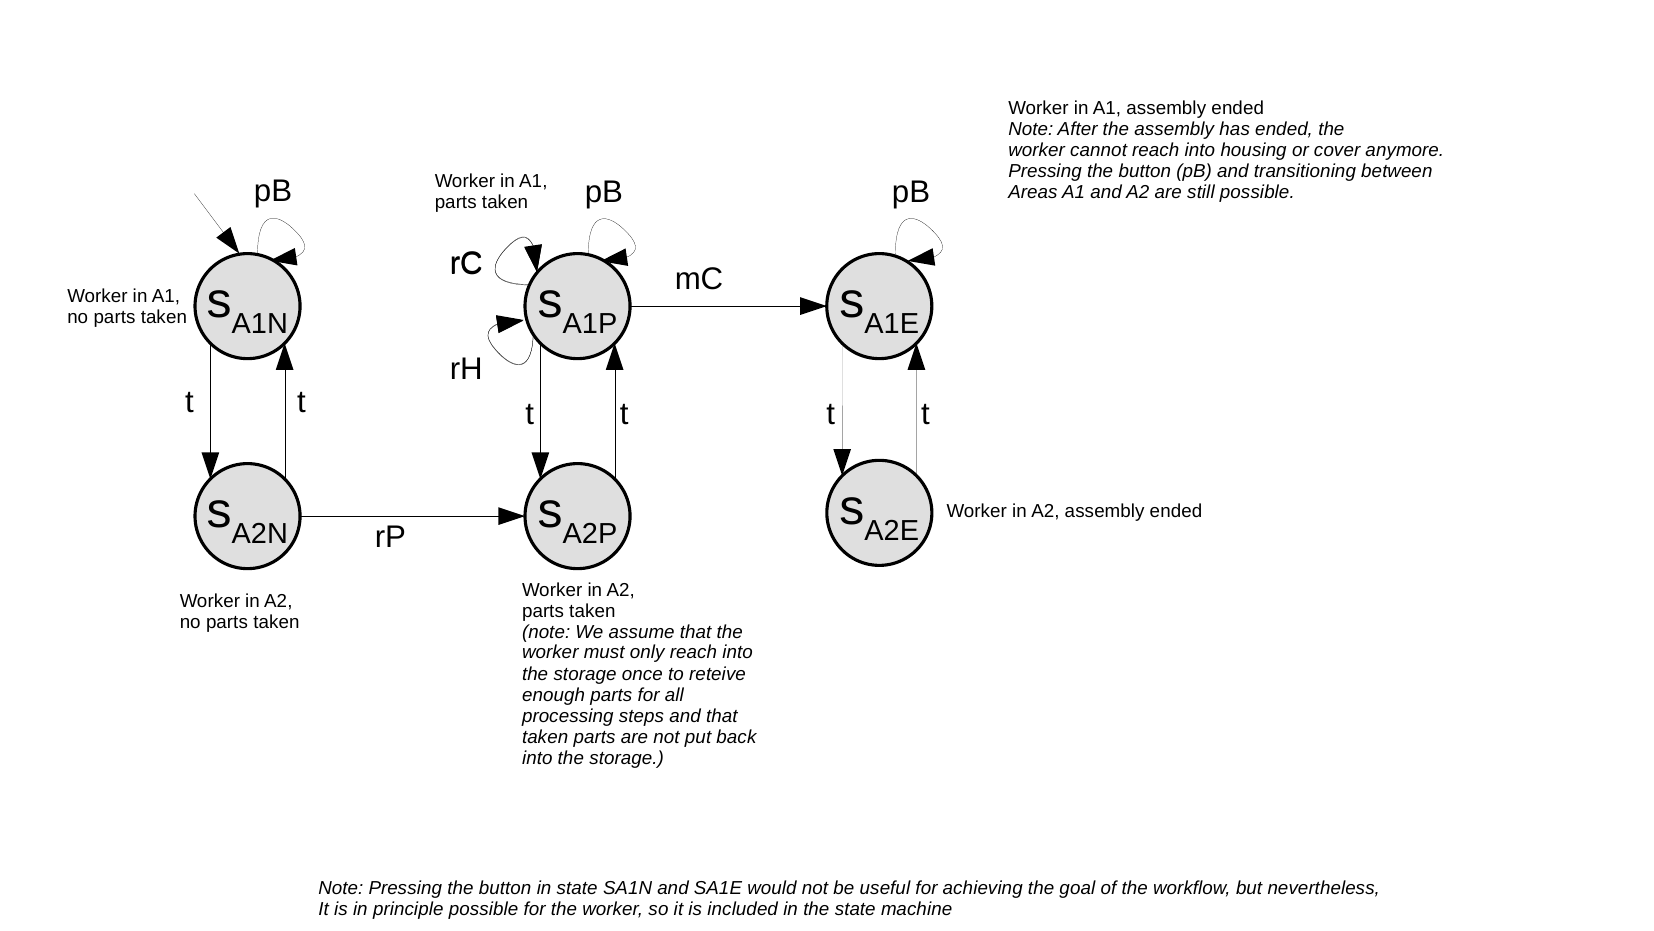

Worker in A1, assembly ended
Note: After the assembly has ended, the
worker cannot reach into housing or cover anymore.
Pressing the button (pB) and transitioning between
Areas A1 and A2 are still possible.
Worker in A1,
parts taken
pB
pB
pB
rC
rC
sA1N
sA1P
mC
sA1E
Worker in A1,
no parts taken
rH
t
t
t
t
t
t
sA2E
sA2N
sA2P
Worker in A2, assembly ended
rP
Worker in A2,
parts taken
(note: We assume that the worker must only reach into the storage once to reteive enough parts for all processing steps and that taken parts are not put back into the storage.)
Worker in A2,
no parts taken
Note: Pressing the button in state SA1N and SA1E would not be useful for achieving the goal of the workflow, but nevertheless,
It is in principle possible for the worker, so it is included in the state machine